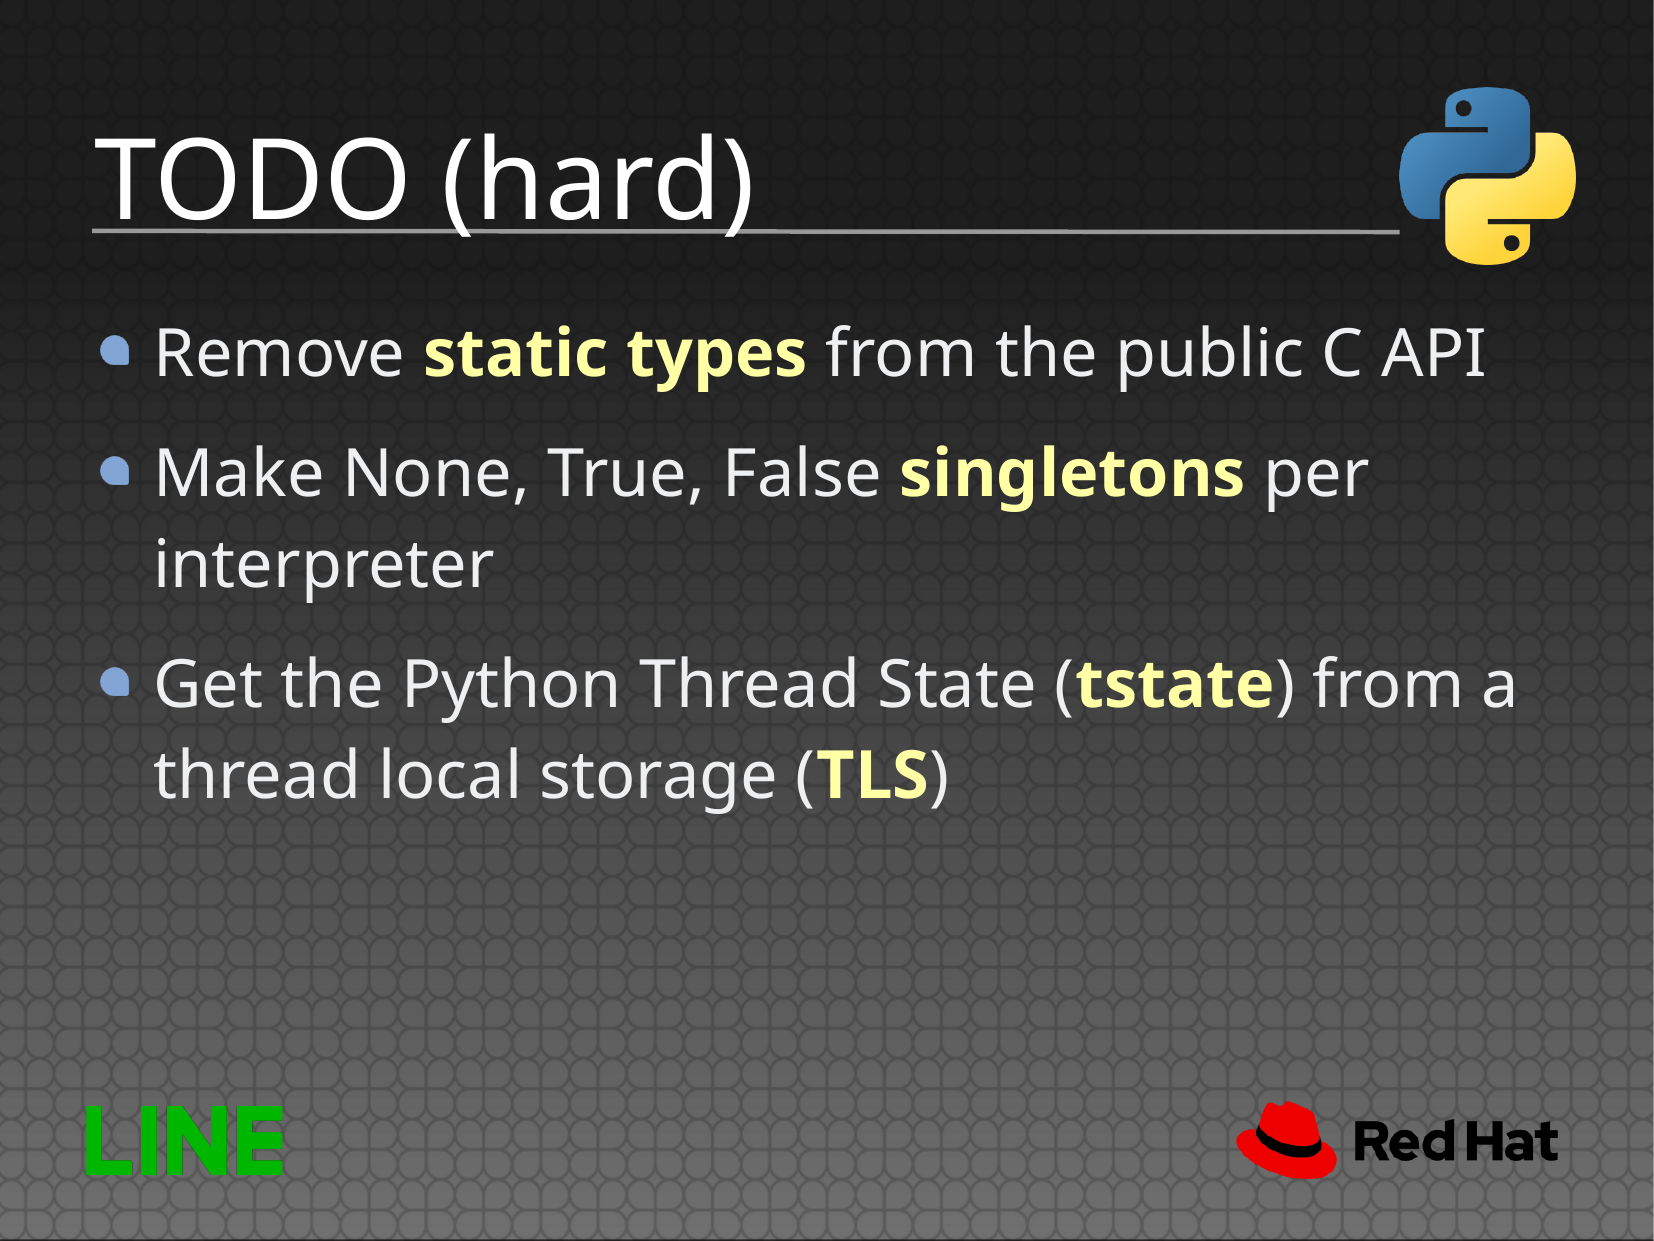

TODO (hard)
# Remove static types from the public C API
Make None, True, False singletons per interpreter
Get the Python Thread State (tstate) from a thread local storage (TLS)